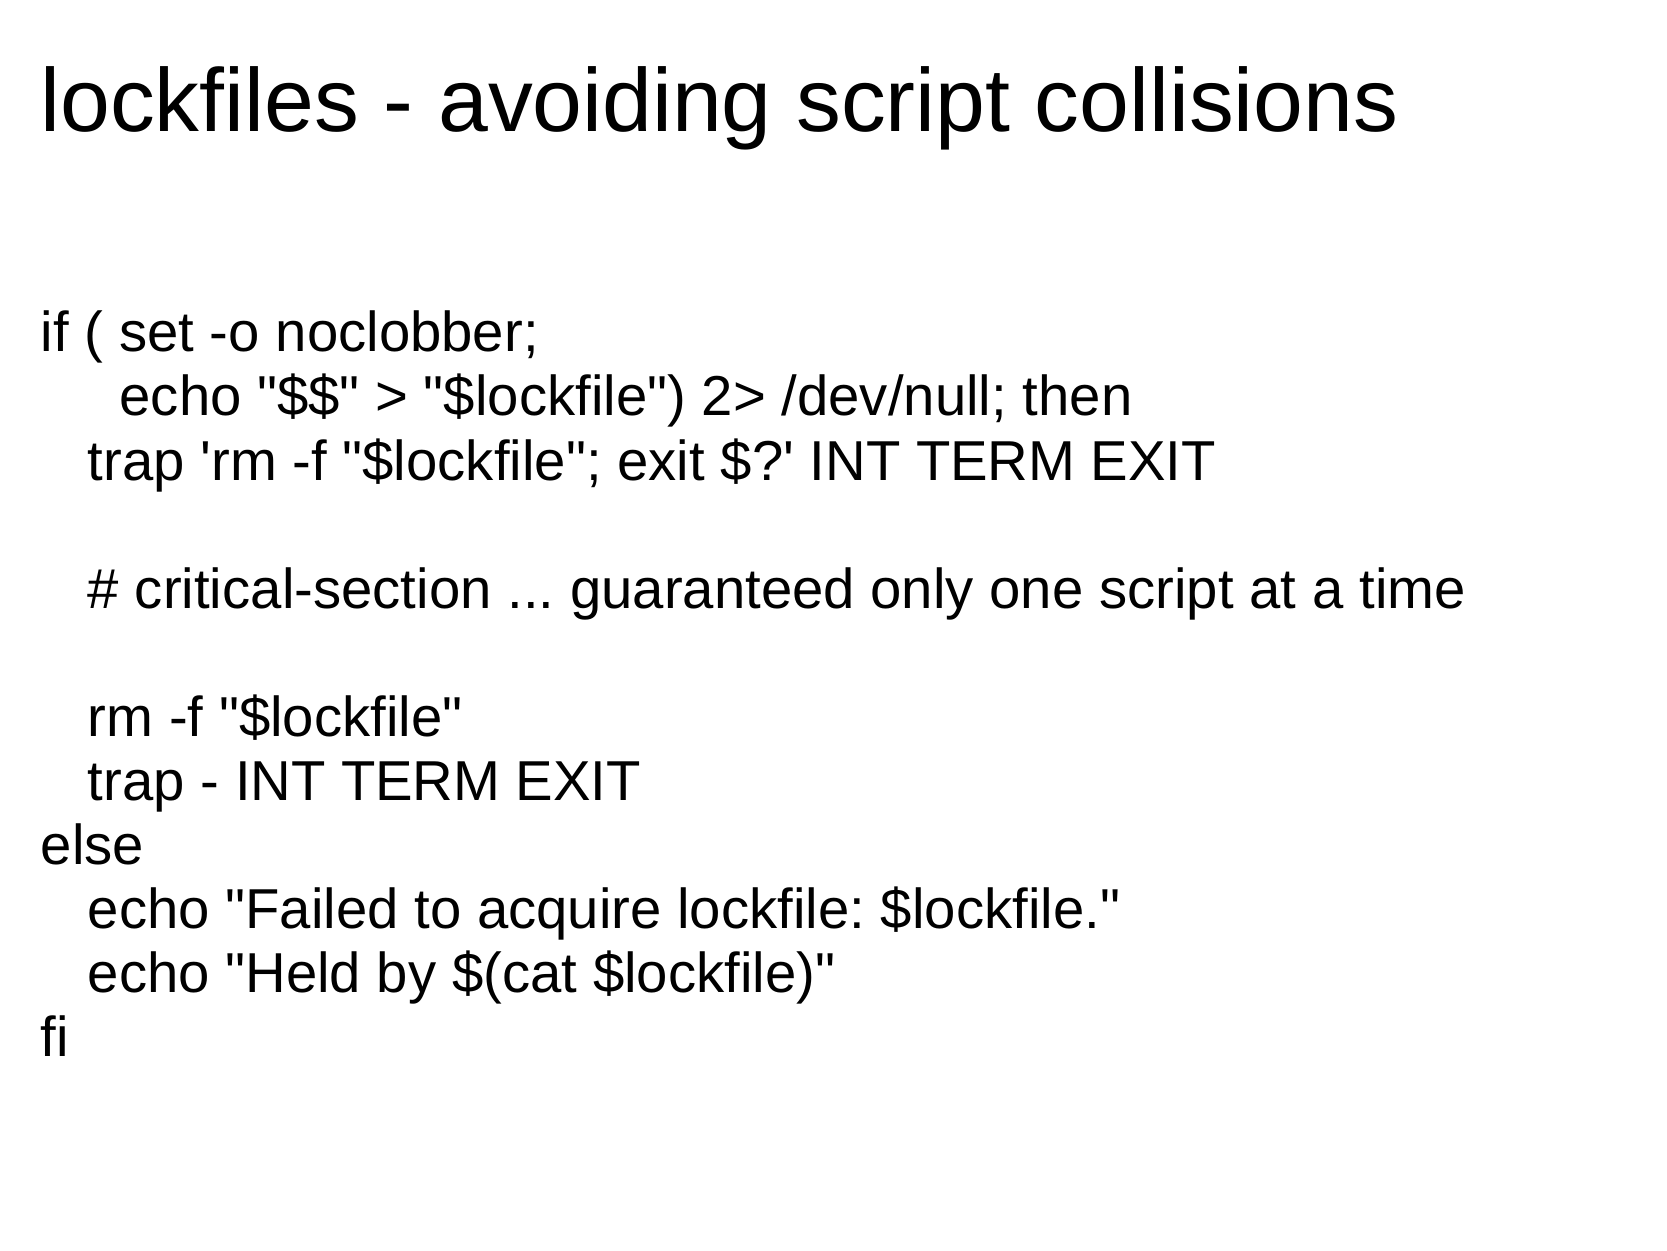

# lockfiles - avoiding script collisions
if ( set -o noclobber;
     echo "$$" > "$lockfile") 2> /dev/null; then
   trap 'rm -f "$lockfile"; exit $?' INT TERM EXIT
   # critical-section ... guaranteed only one script at a time
   rm -f "$lockfile"
   trap - INT TERM EXIT
else
   echo "Failed to acquire lockfile: $lockfile."
   echo "Held by $(cat $lockfile)"
fi